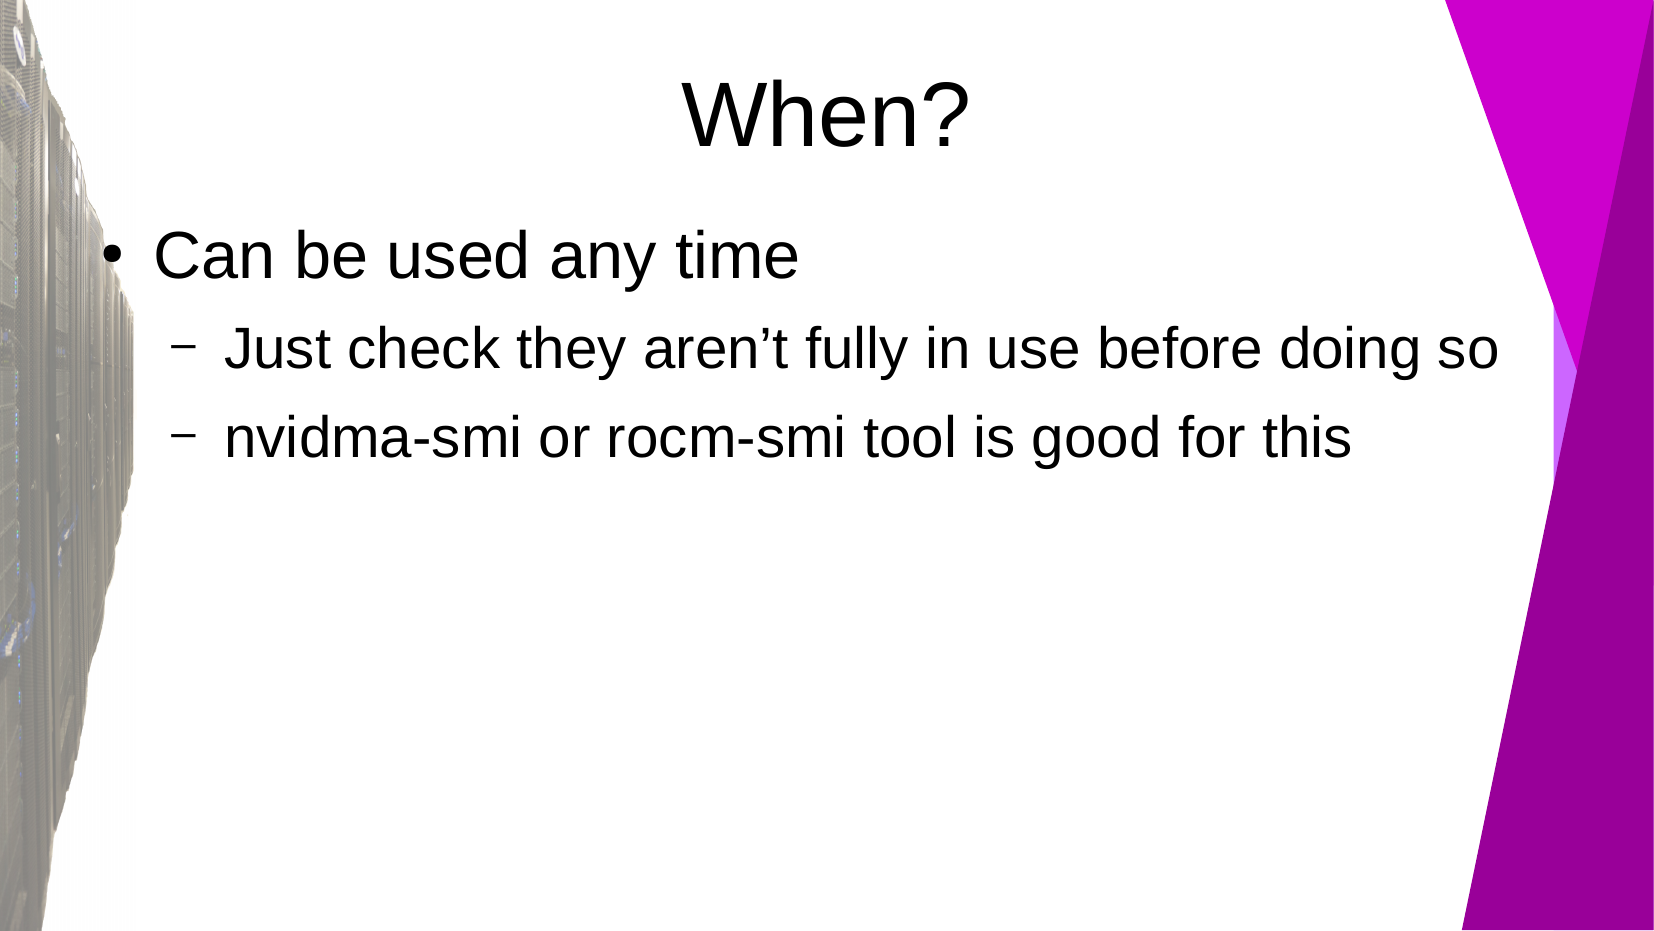

# When?
Can be used any time
Just check they aren’t fully in use before doing so
nvidma-smi or rocm-smi tool is good for this